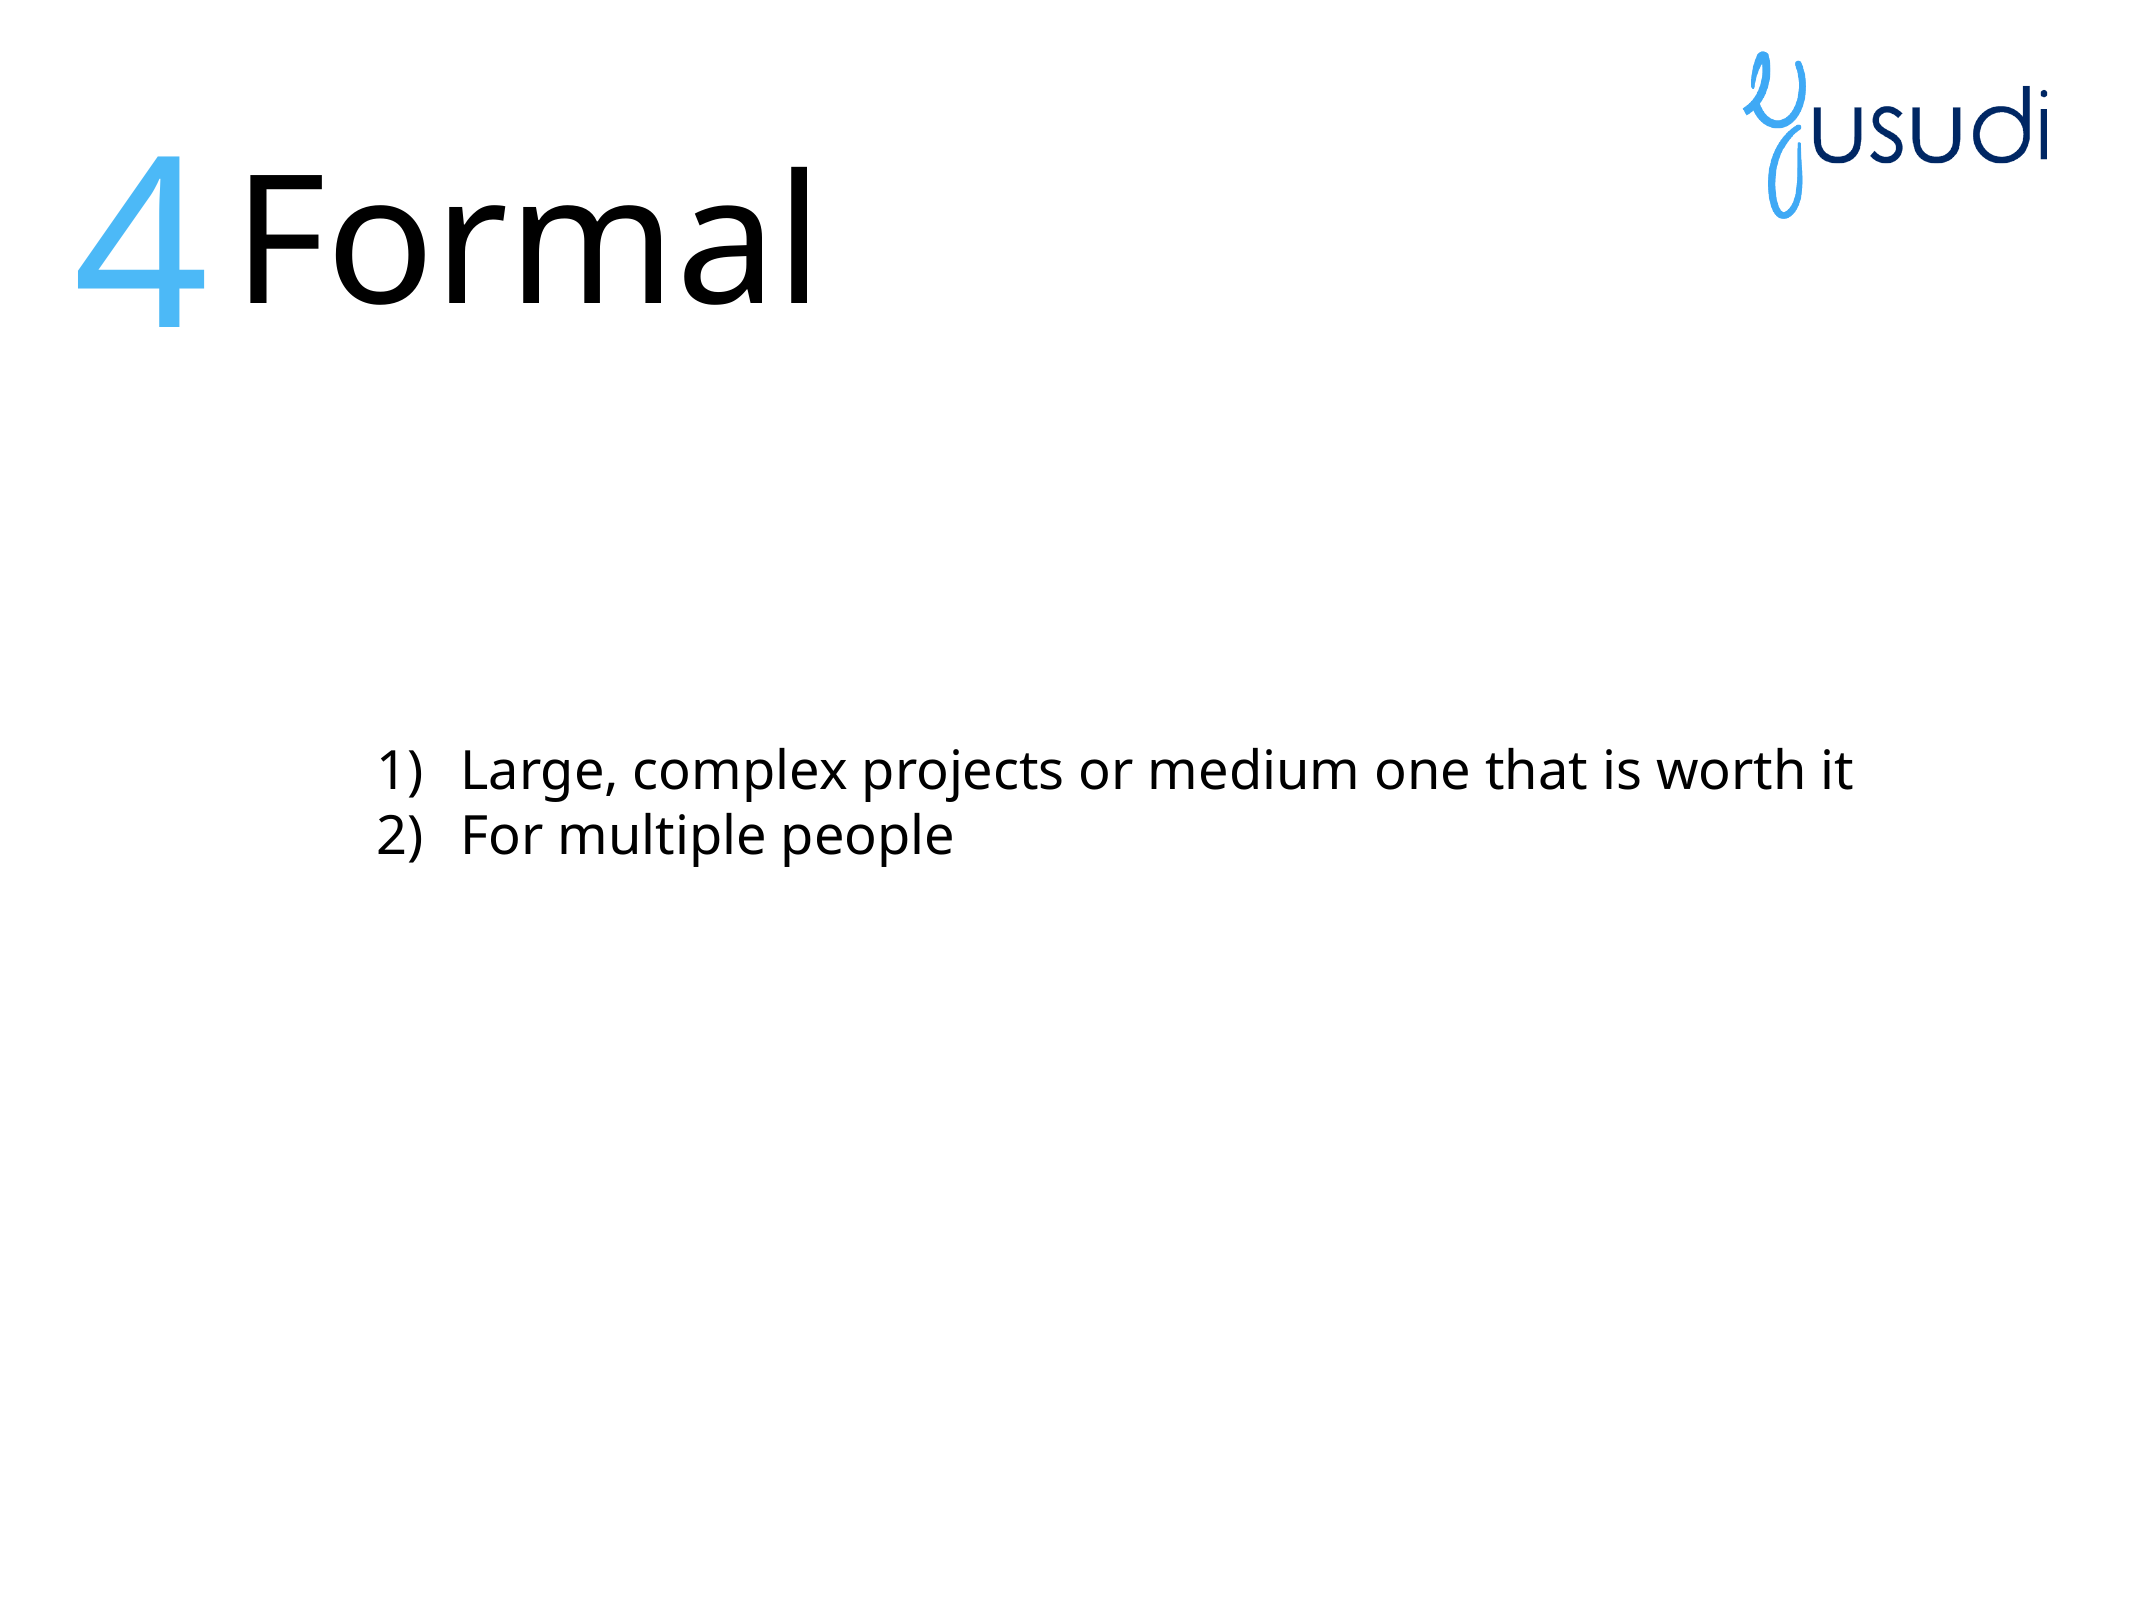

4
Formal
Large, complex projects or medium one that is worth it
For multiple people